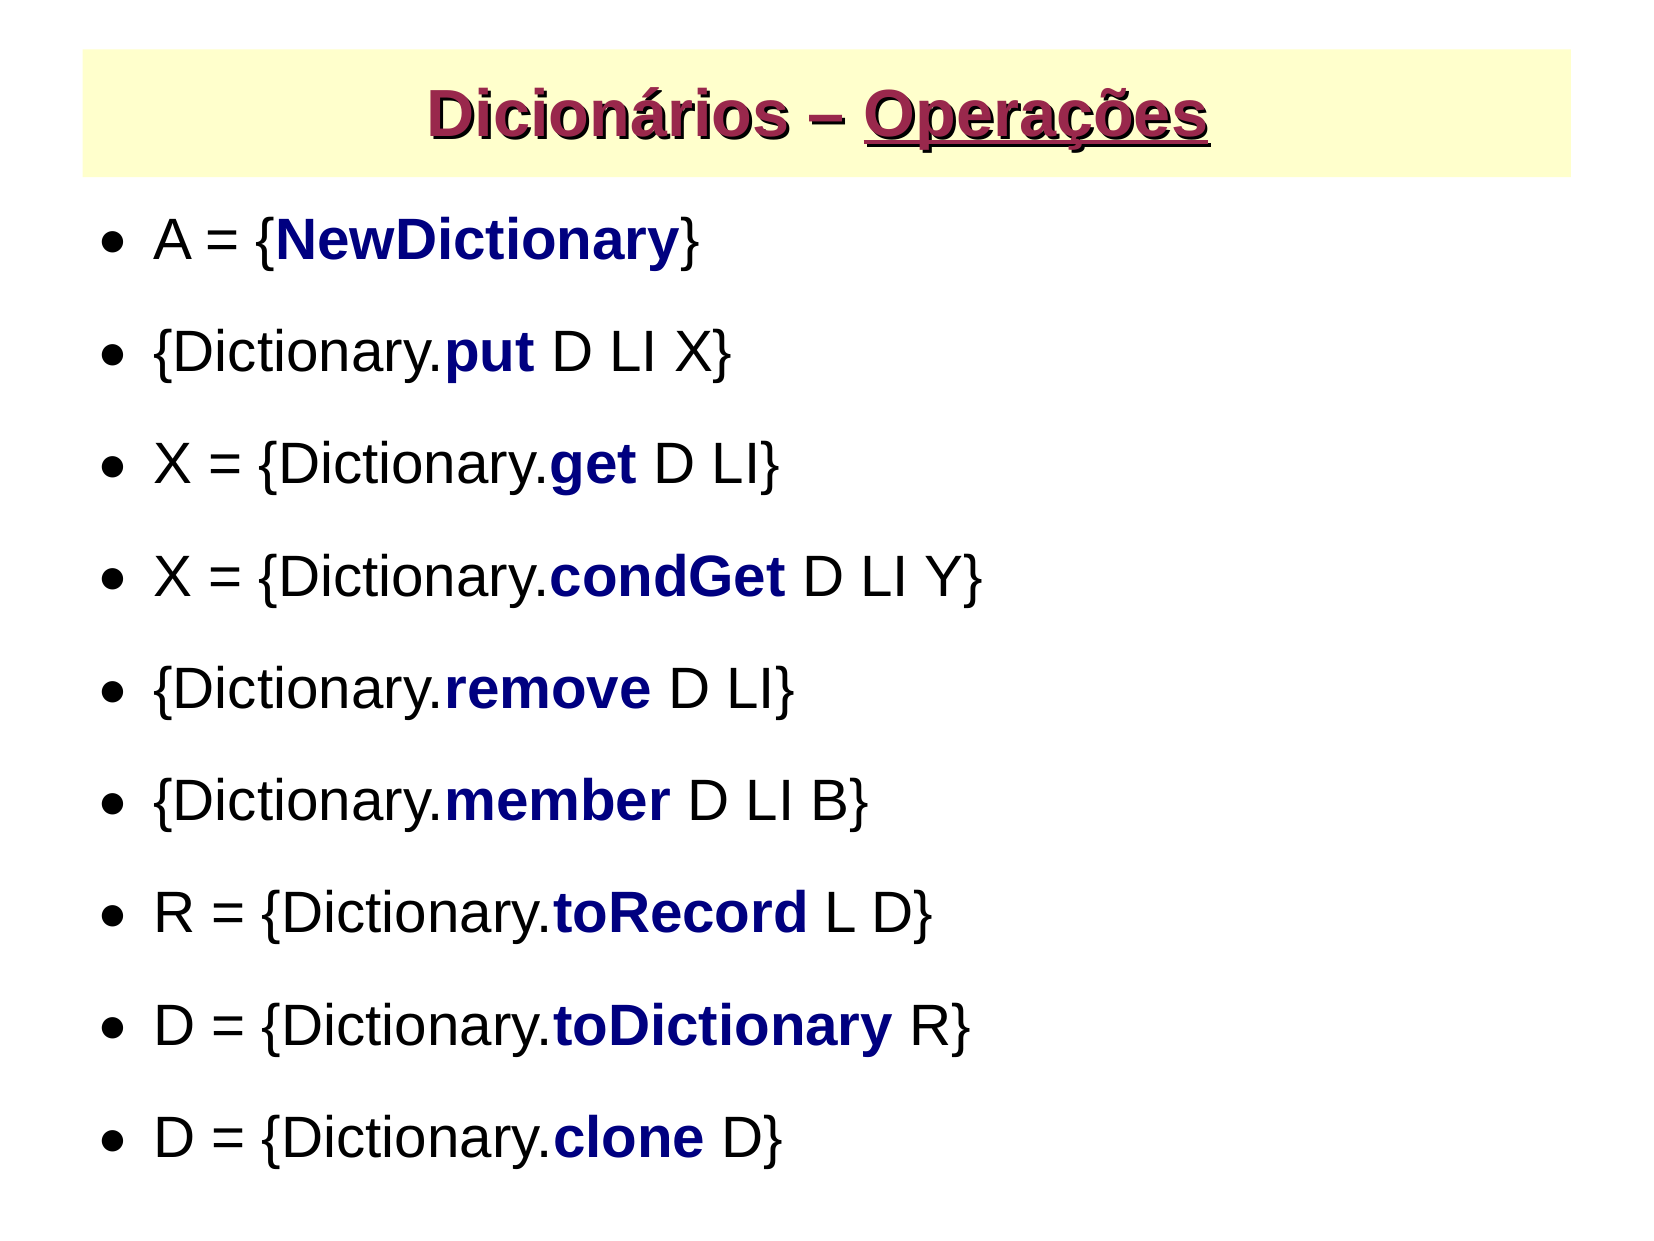

# Dicionários – Operações
A = {NewDictionary}
{Dictionary.put D LI X}
X = {Dictionary.get D LI}
X = {Dictionary.condGet D LI Y}
{Dictionary.remove D LI}
{Dictionary.member D LI B}
R = {Dictionary.toRecord L D}
D = {Dictionary.toDictionary R}
D = {Dictionary.clone D}